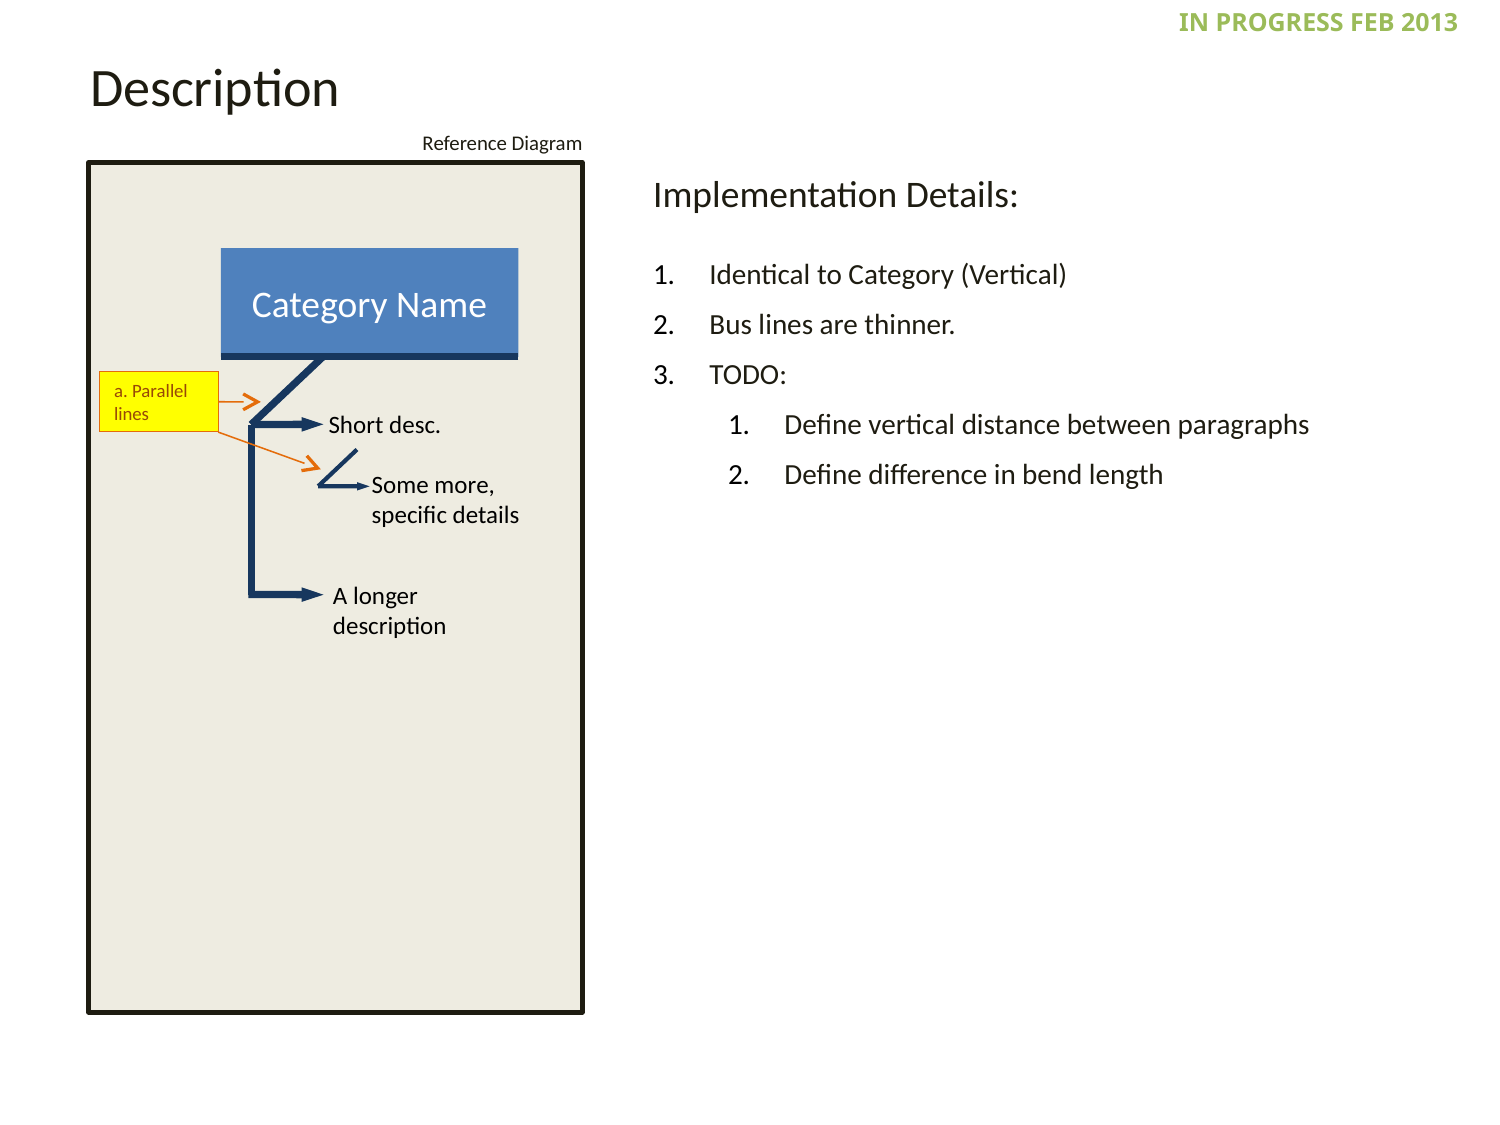

IN PROGRESS FEB 2013
# Description
Reference Diagram
Implementation Details:
Identical to Category (Vertical)
Bus lines are thinner.
TODO:
Define vertical distance between paragraphs
Define difference in bend length
Category Name
a. Parallel lines
Short desc.
Some more, specific details
A longer description